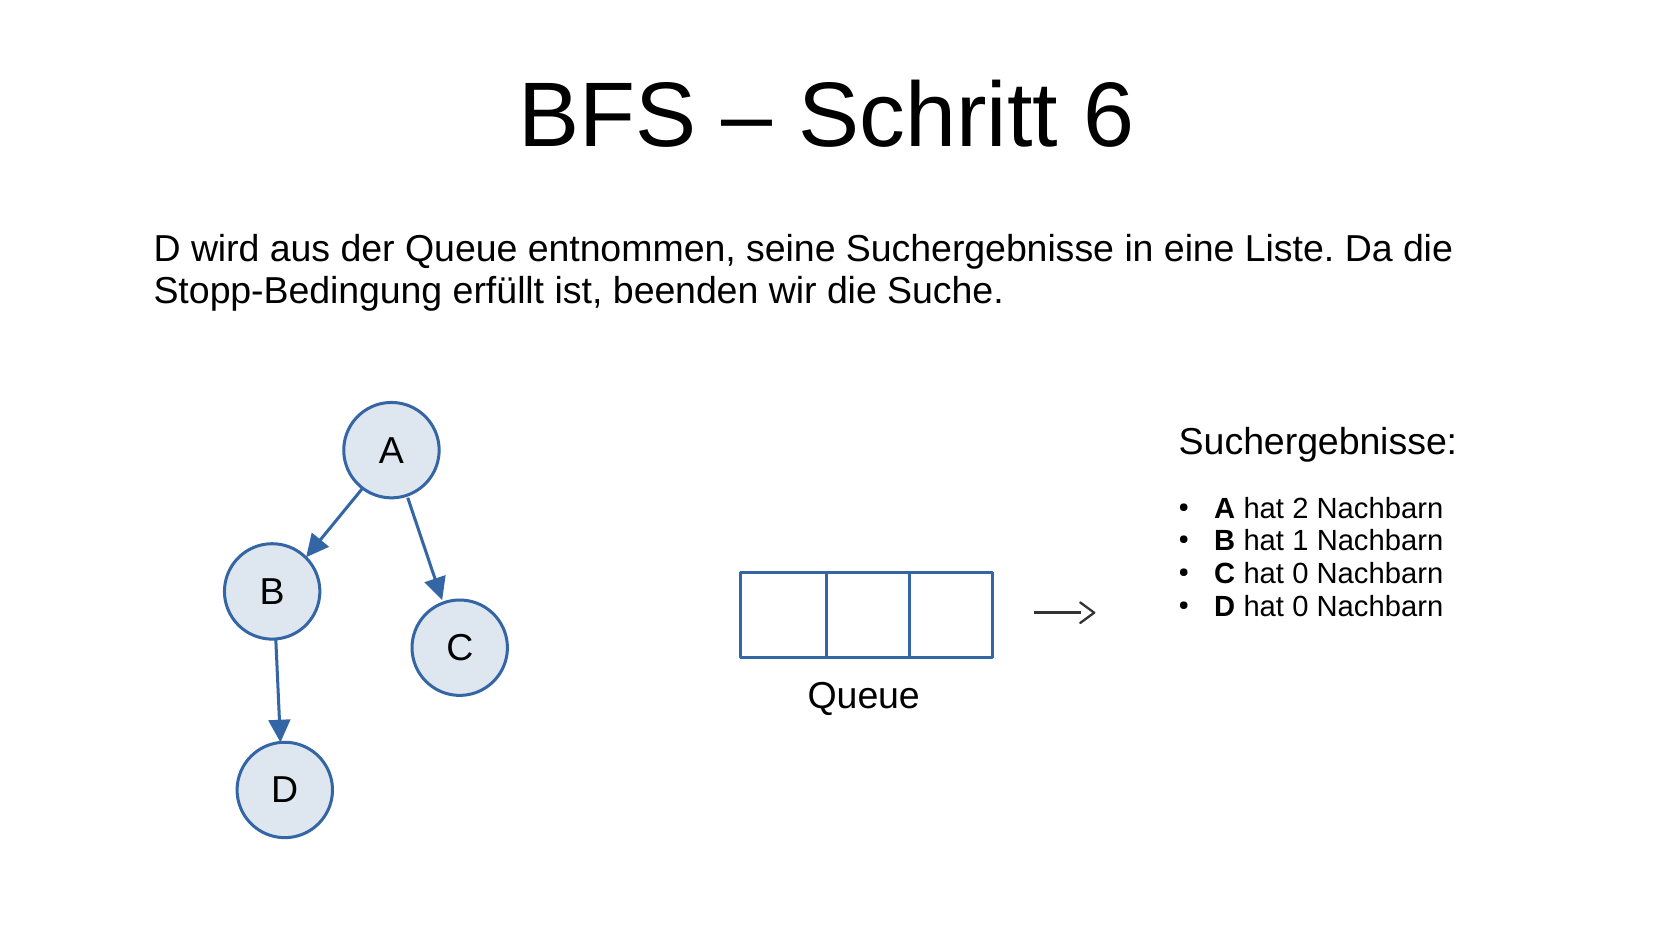

# BFS – Schritt 6
D wird aus der Queue entnommen, seine Suchergebnisse in eine Liste. Da die Stopp-Bedingung erfüllt ist, beenden wir die Suche.
A
Suchergebnisse:
A hat 2 Nachbarn
B hat 1 Nachbarn
C hat 0 Nachbarn
D hat 0 Nachbarn
B
C
Queue
D